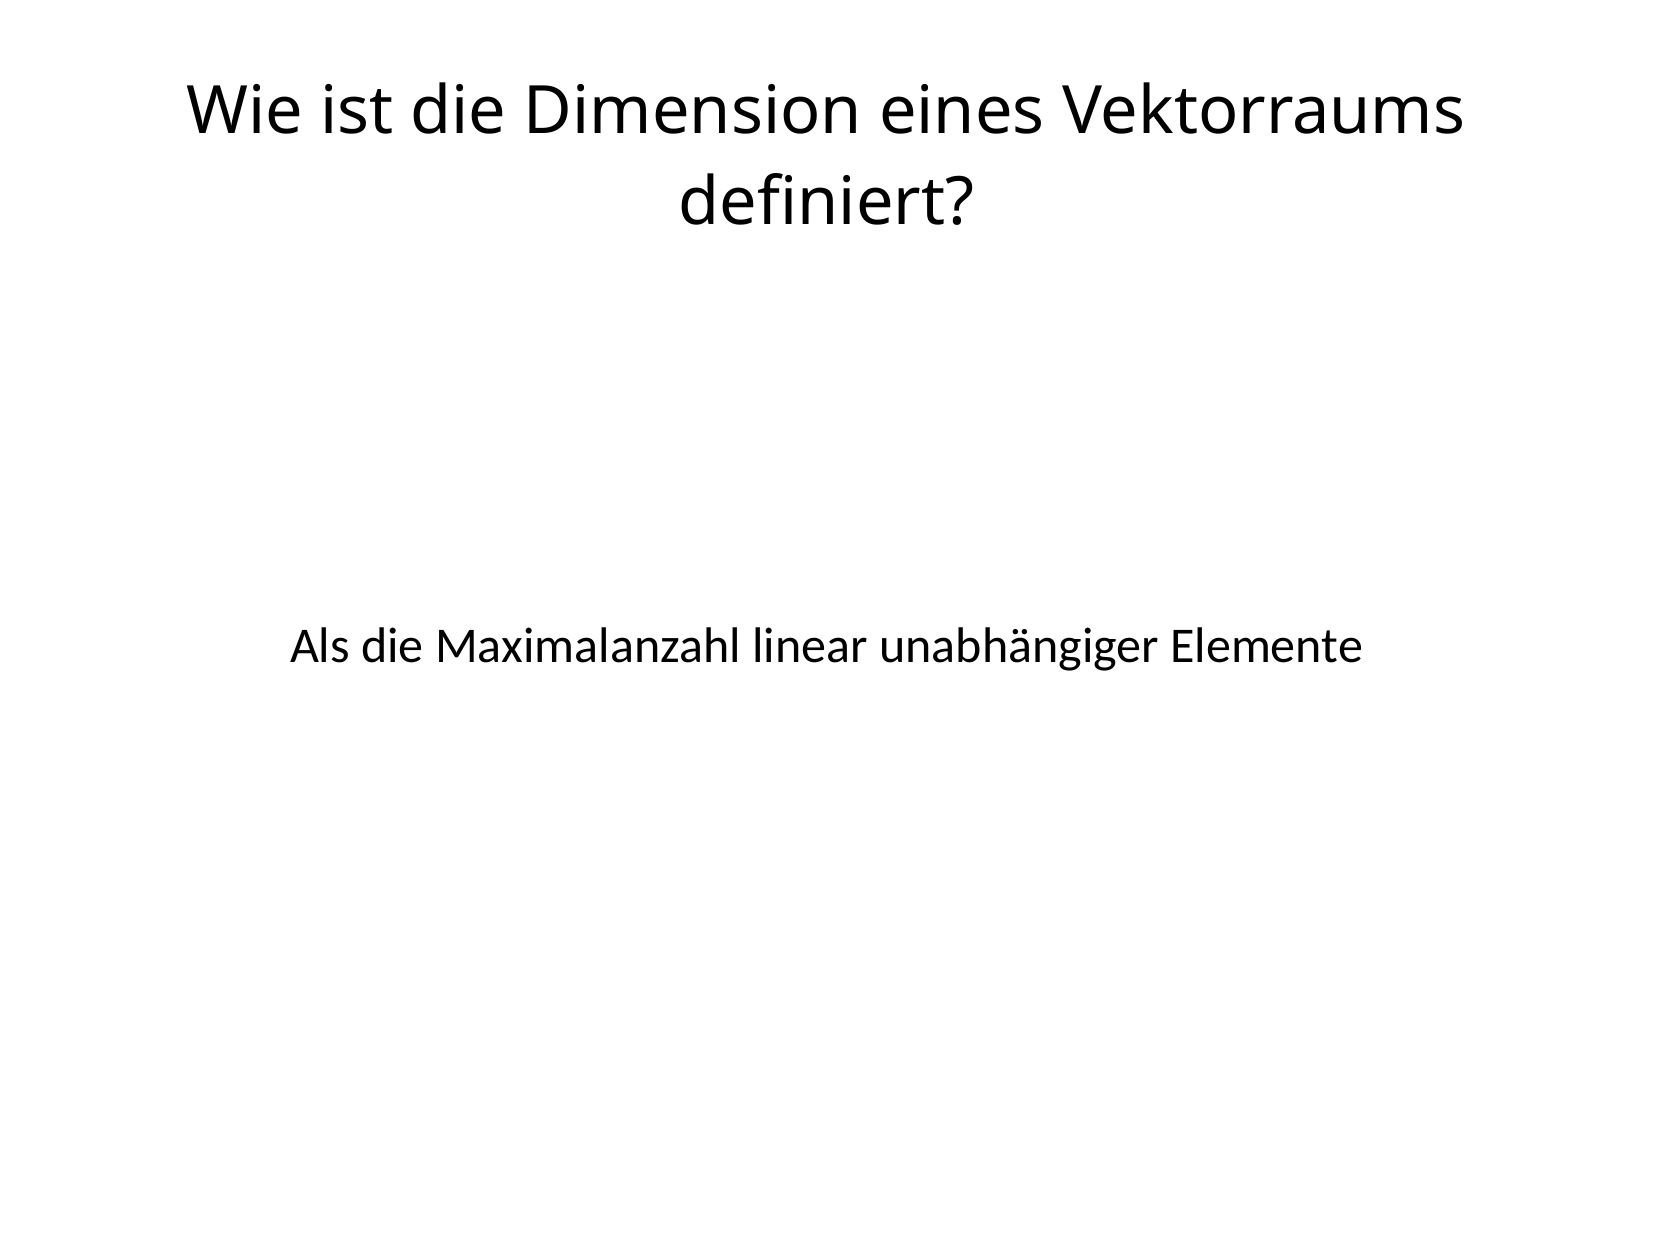

# Wie ist die Dimension eines Vektorraums definiert?
Als die Maximalanzahl linear unabhängiger Elemente